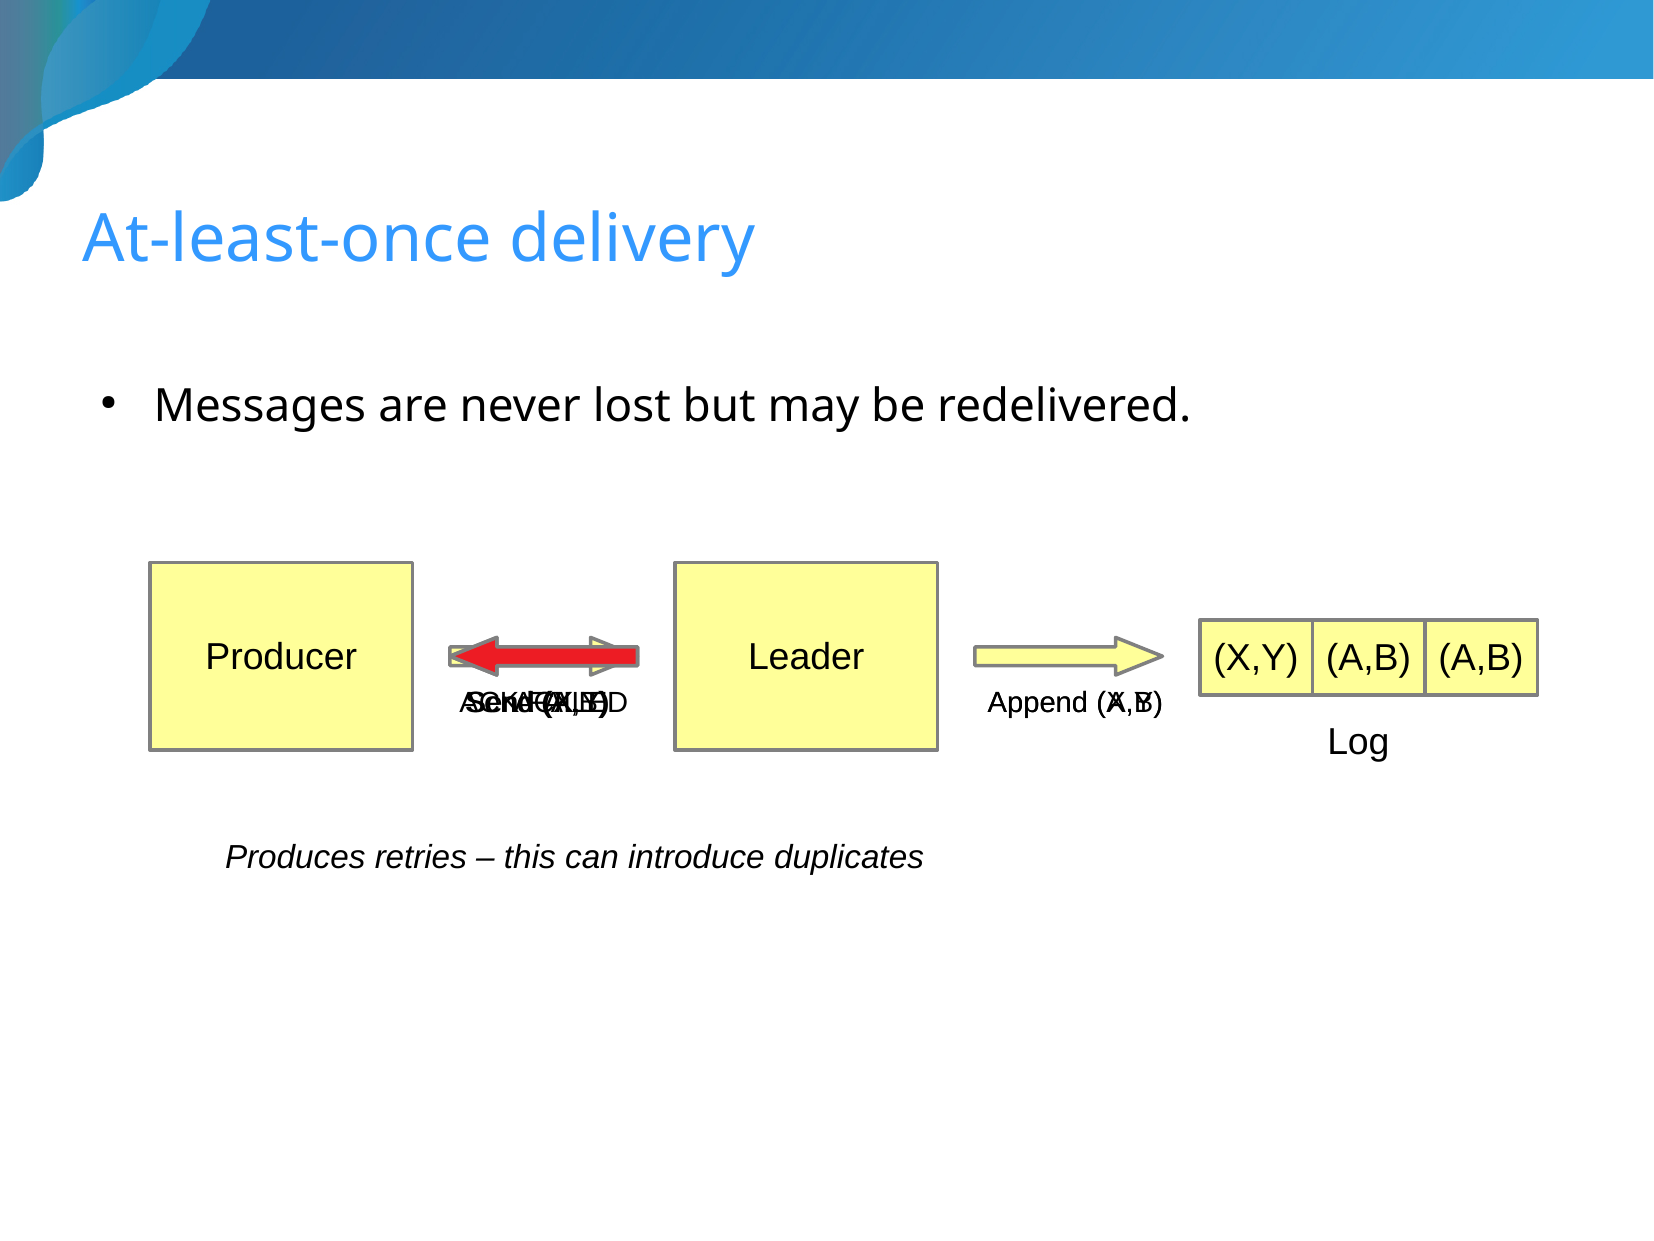

# At-least-once delivery
Messages are never lost but may be redelivered.
Producer
Leader
(X,Y)
(A,B)
(A,B)
Send (X,Y)
Append (X,Y)
Append (A,B)
ACK FAILED
Send (A,B)
ACK
Log
Produces retries – this can introduce duplicates